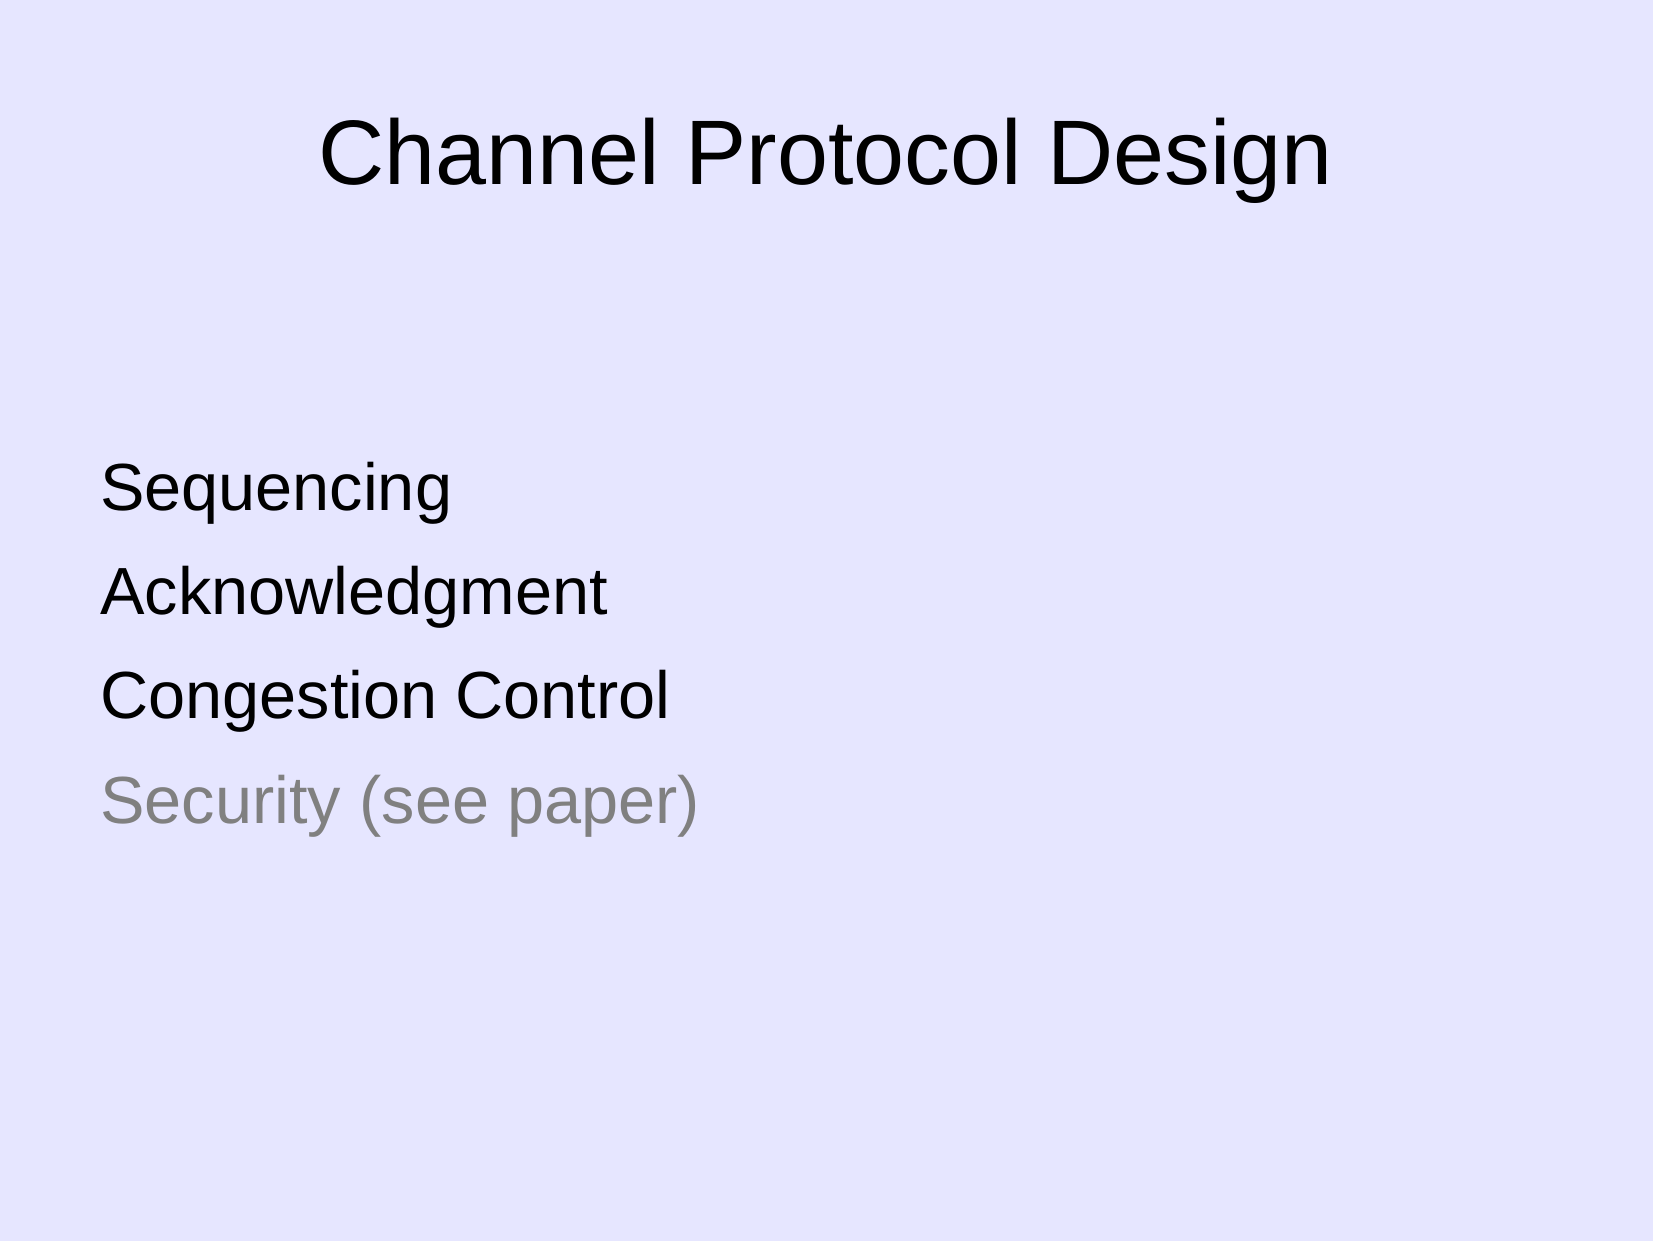

# Channel Protocol Design
Sequencing
Acknowledgment
Congestion Control
Security (see paper)